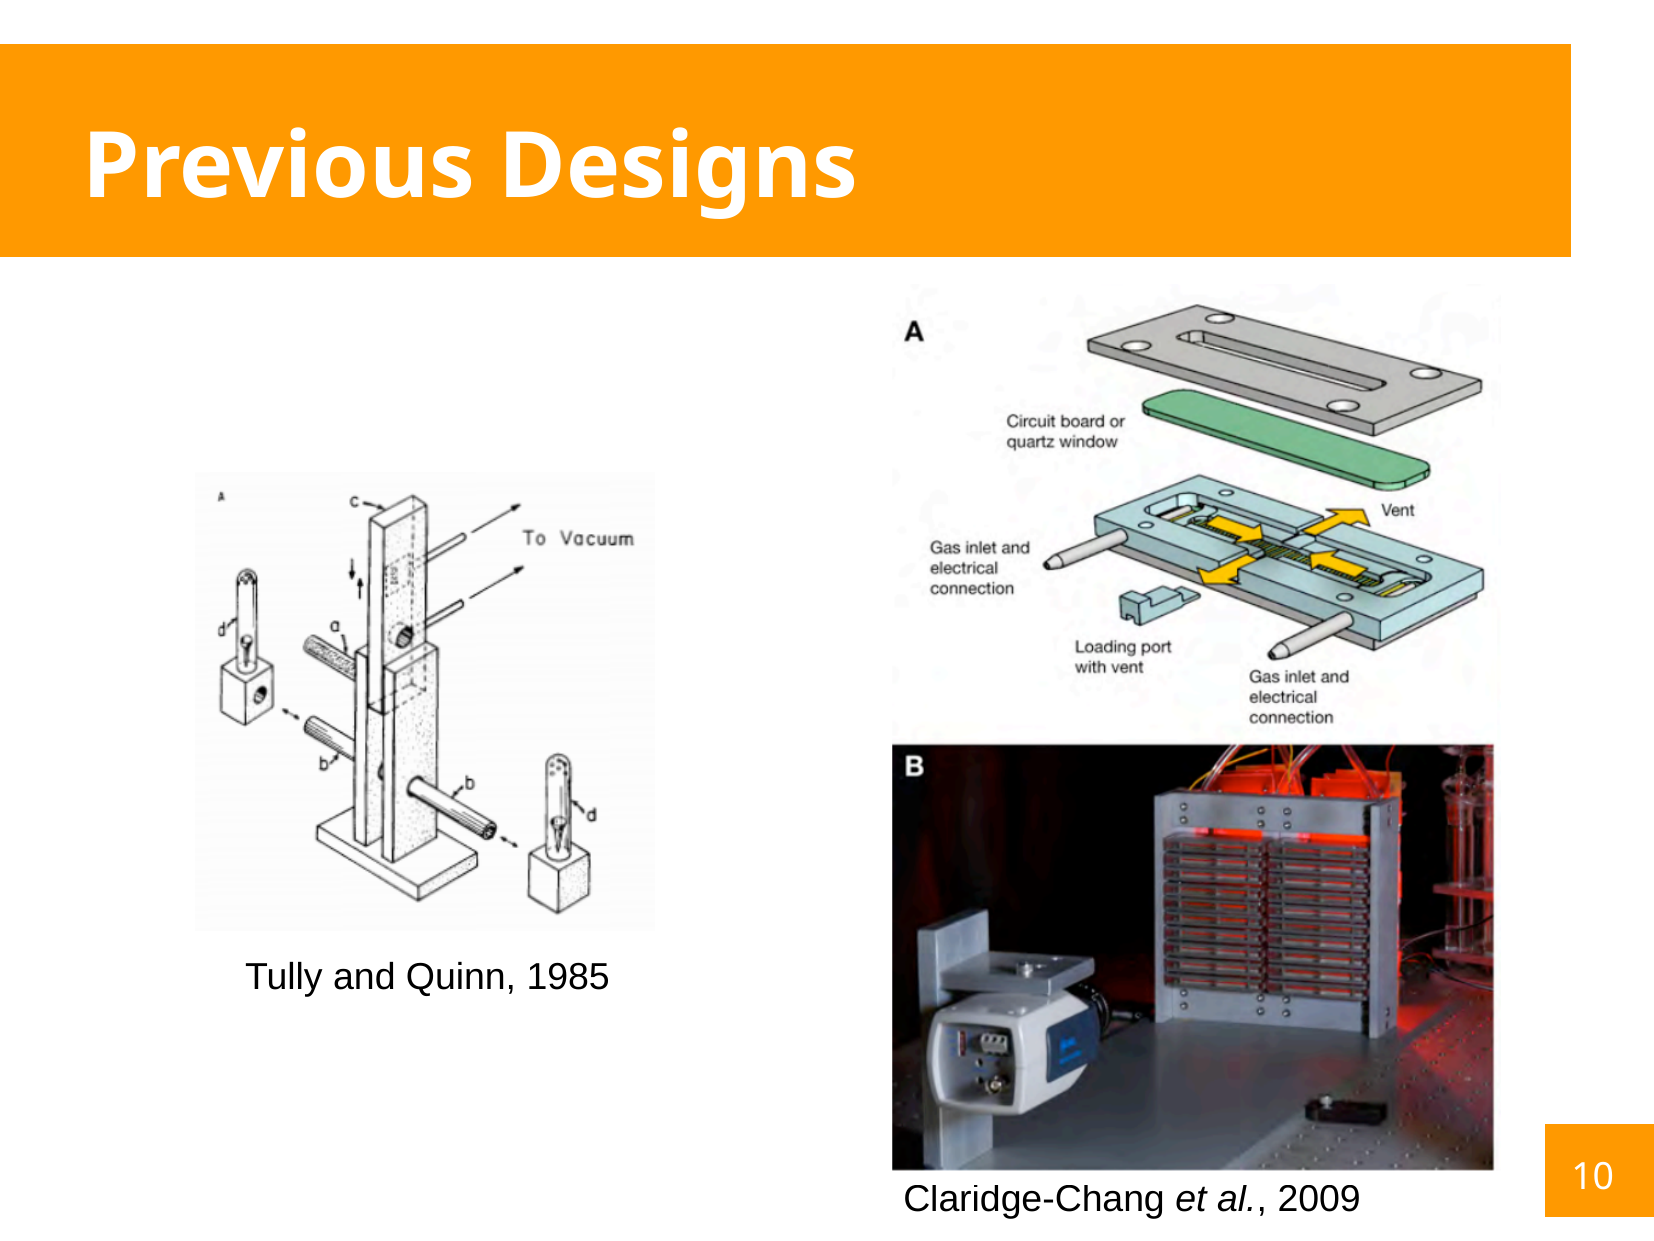

# Previous Designs
Tully and Quinn, 1985
10
Claridge-Chang et al., 2009